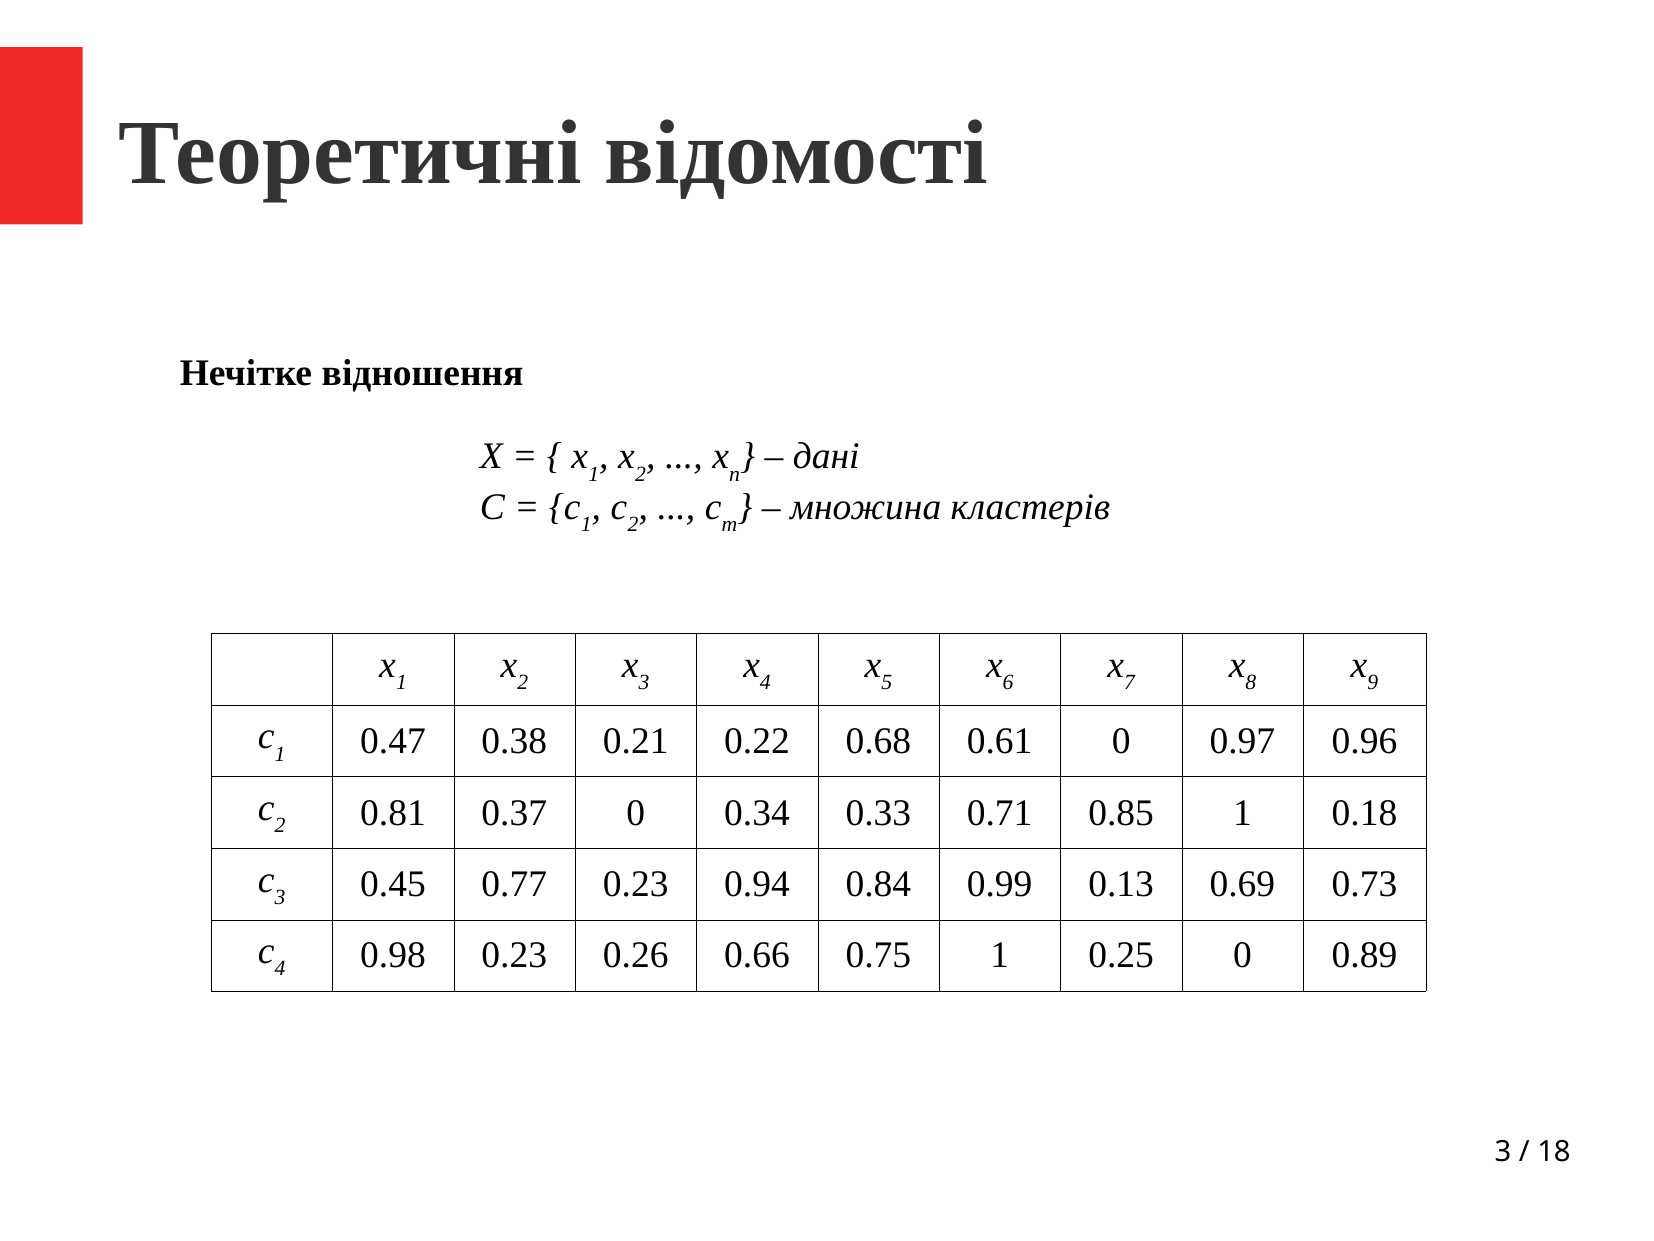

# Теоретичні відомості
	Нечітке відношення
					X = { x1, x2, ..., xn} – дані
					C = {c1, c2, ..., cm} – множина кластерів
| | x1 | x2 | x3 | x4 | x5 | x6 | x7 | x8 | x9 |
| --- | --- | --- | --- | --- | --- | --- | --- | --- | --- |
| c1 | 0.47 | 0.38 | 0.21 | 0.22 | 0.68 | 0.61 | 0 | 0.97 | 0.96 |
| c2 | 0.81 | 0.37 | 0 | 0.34 | 0.33 | 0.71 | 0.85 | 1 | 0.18 |
| c3 | 0.45 | 0.77 | 0.23 | 0.94 | 0.84 | 0.99 | 0.13 | 0.69 | 0.73 |
| c4 | 0.98 | 0.23 | 0.26 | 0.66 | 0.75 | 1 | 0.25 | 0 | 0.89 |
3